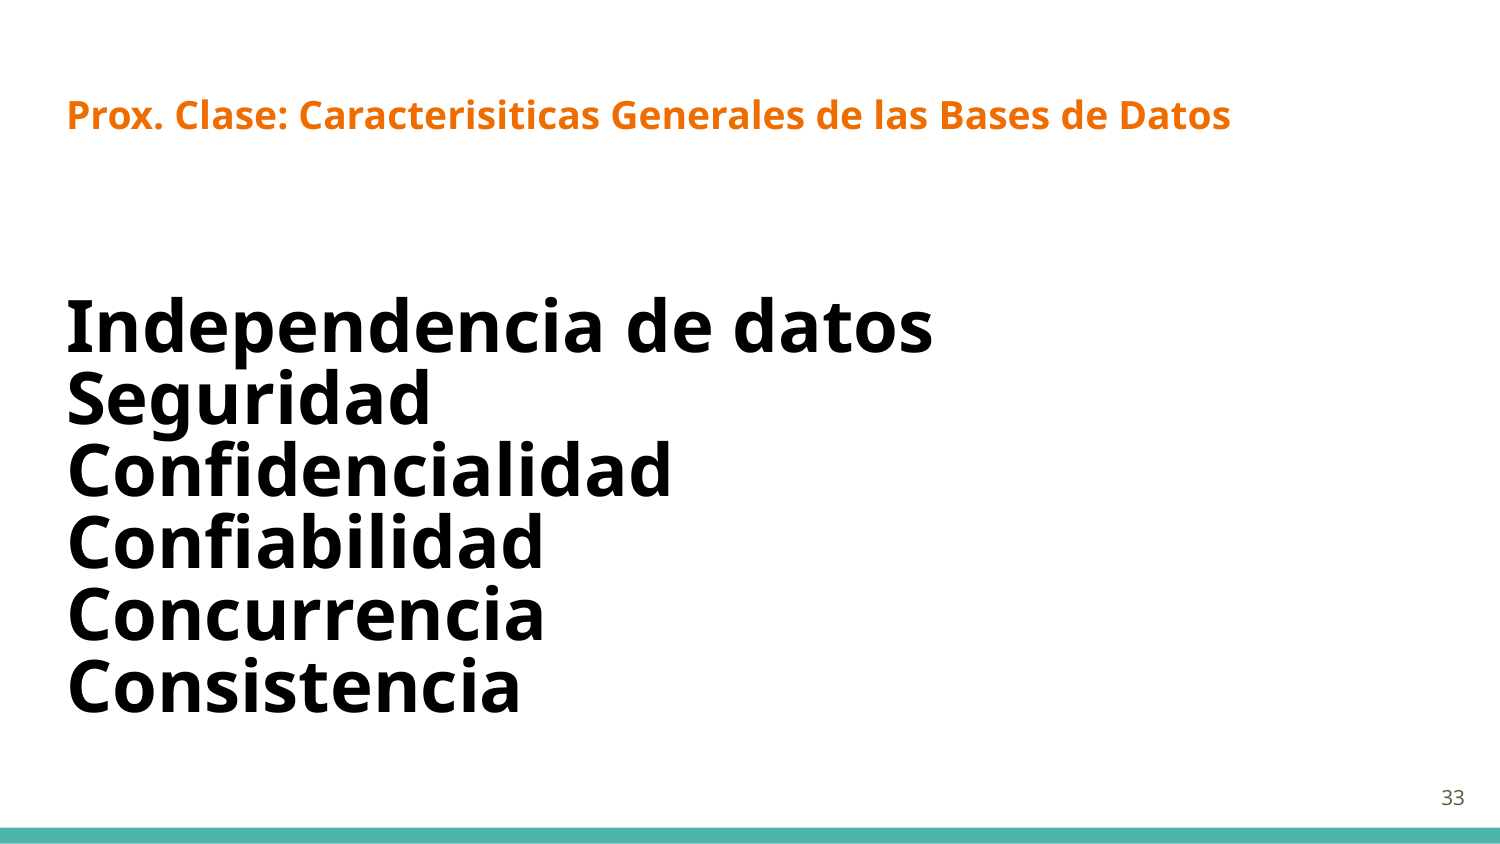

# Prox. Clase: Caracterisiticas Generales de las Bases de Datos
Independencia de datos
Seguridad
Confidencialidad
Confiabilidad
Concurrencia
Consistencia